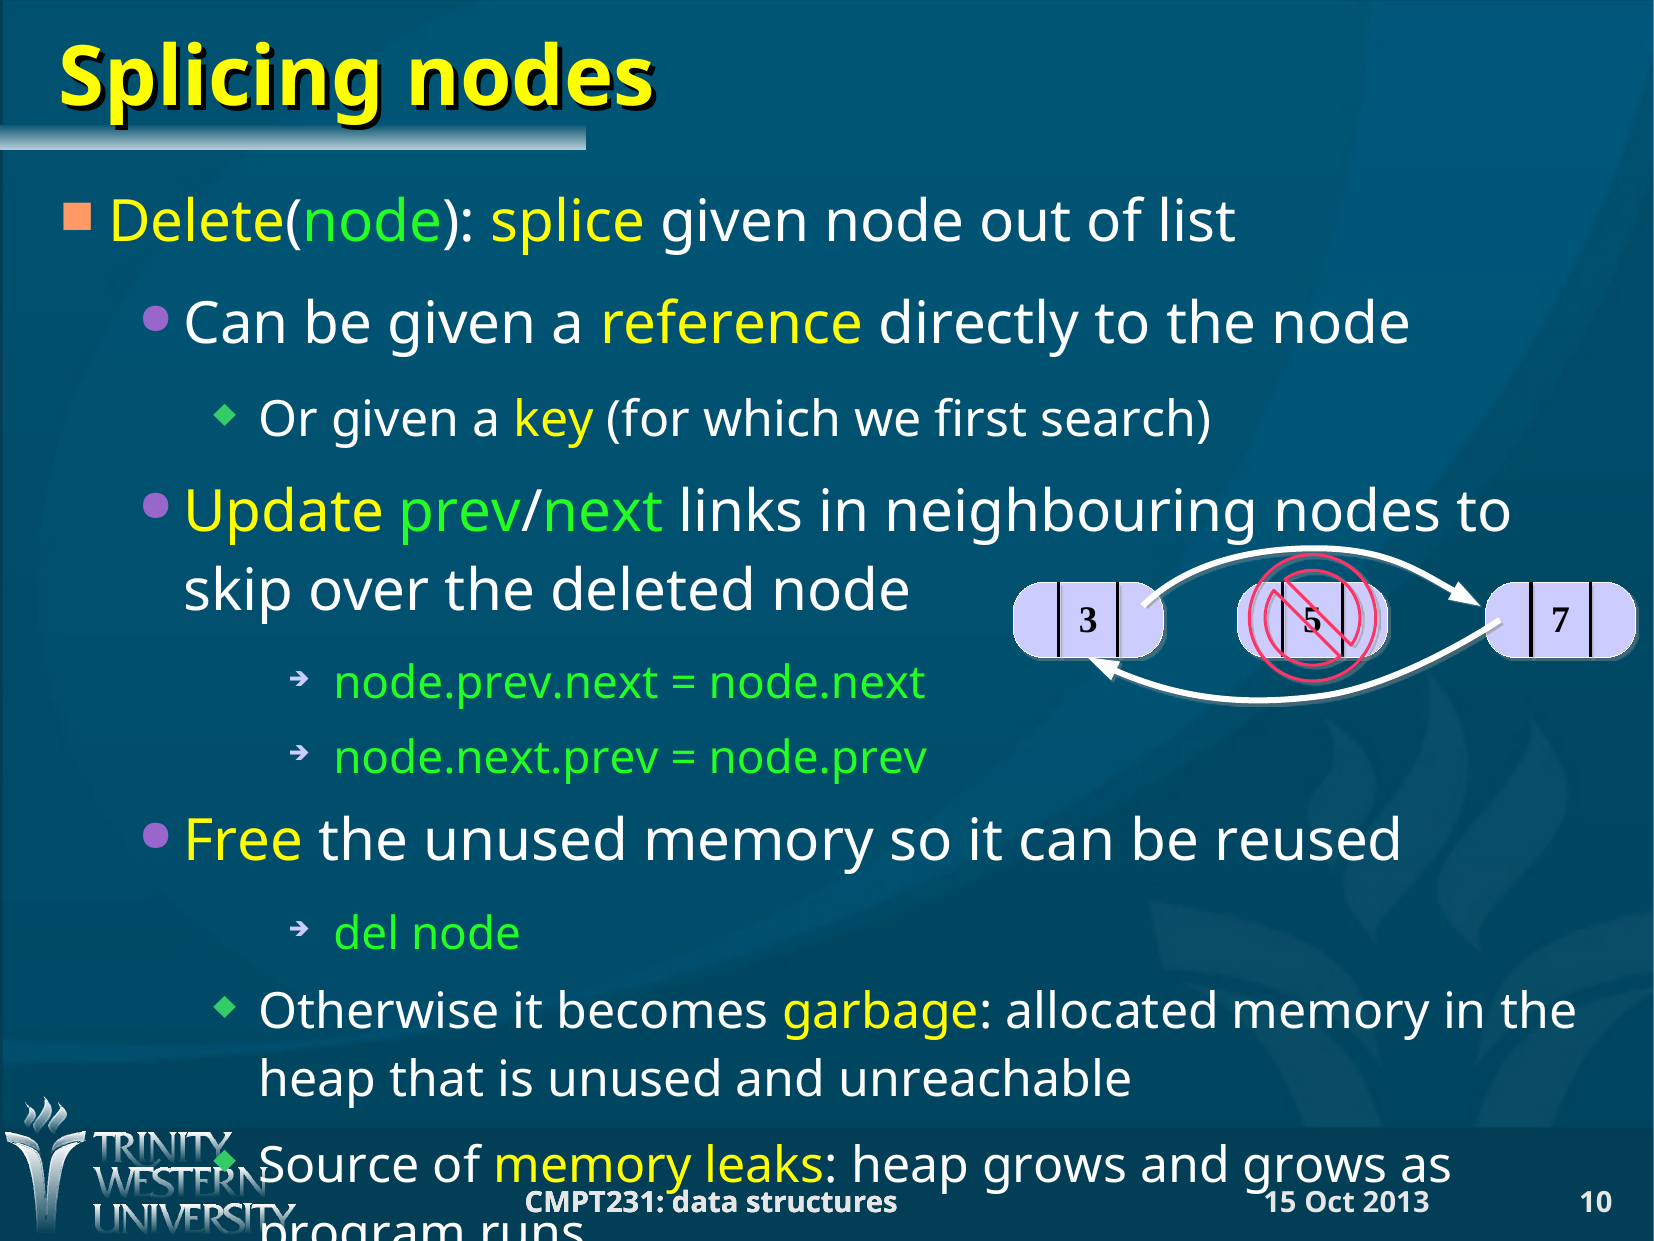

# Splicing nodes
Delete(node): splice given node out of list
Can be given a reference directly to the node
Or given a key (for which we first search)
Update prev/next links in neighbouring nodes to skip over the deleted node
node.prev.next = node.next
node.next.prev = node.prev
Free the unused memory so it can be reused
del node
Otherwise it becomes garbage: allocated memory in the heap that is unused and unreachable
Source of memory leaks: heap grows and grows as program runs
3
5
7
CMPT231: data structures
15 Oct 2013
10